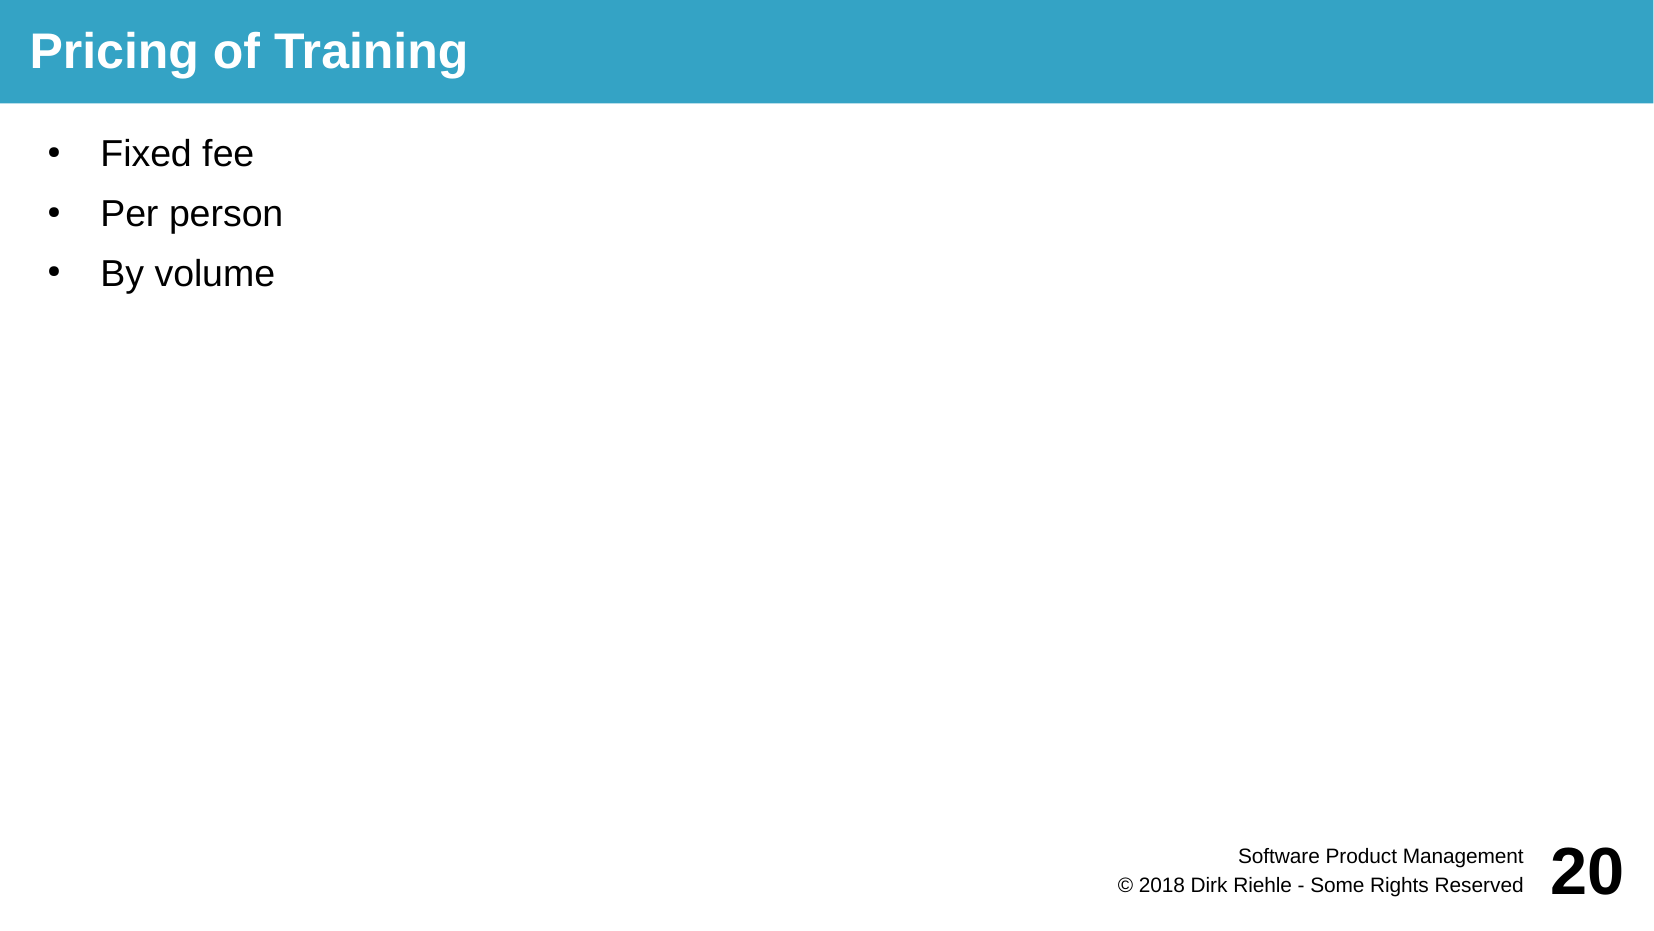

# Pricing of Training
Fixed fee
Per person
By volume
Software Product Management
20
© 2018 Dirk Riehle - Some Rights Reserved